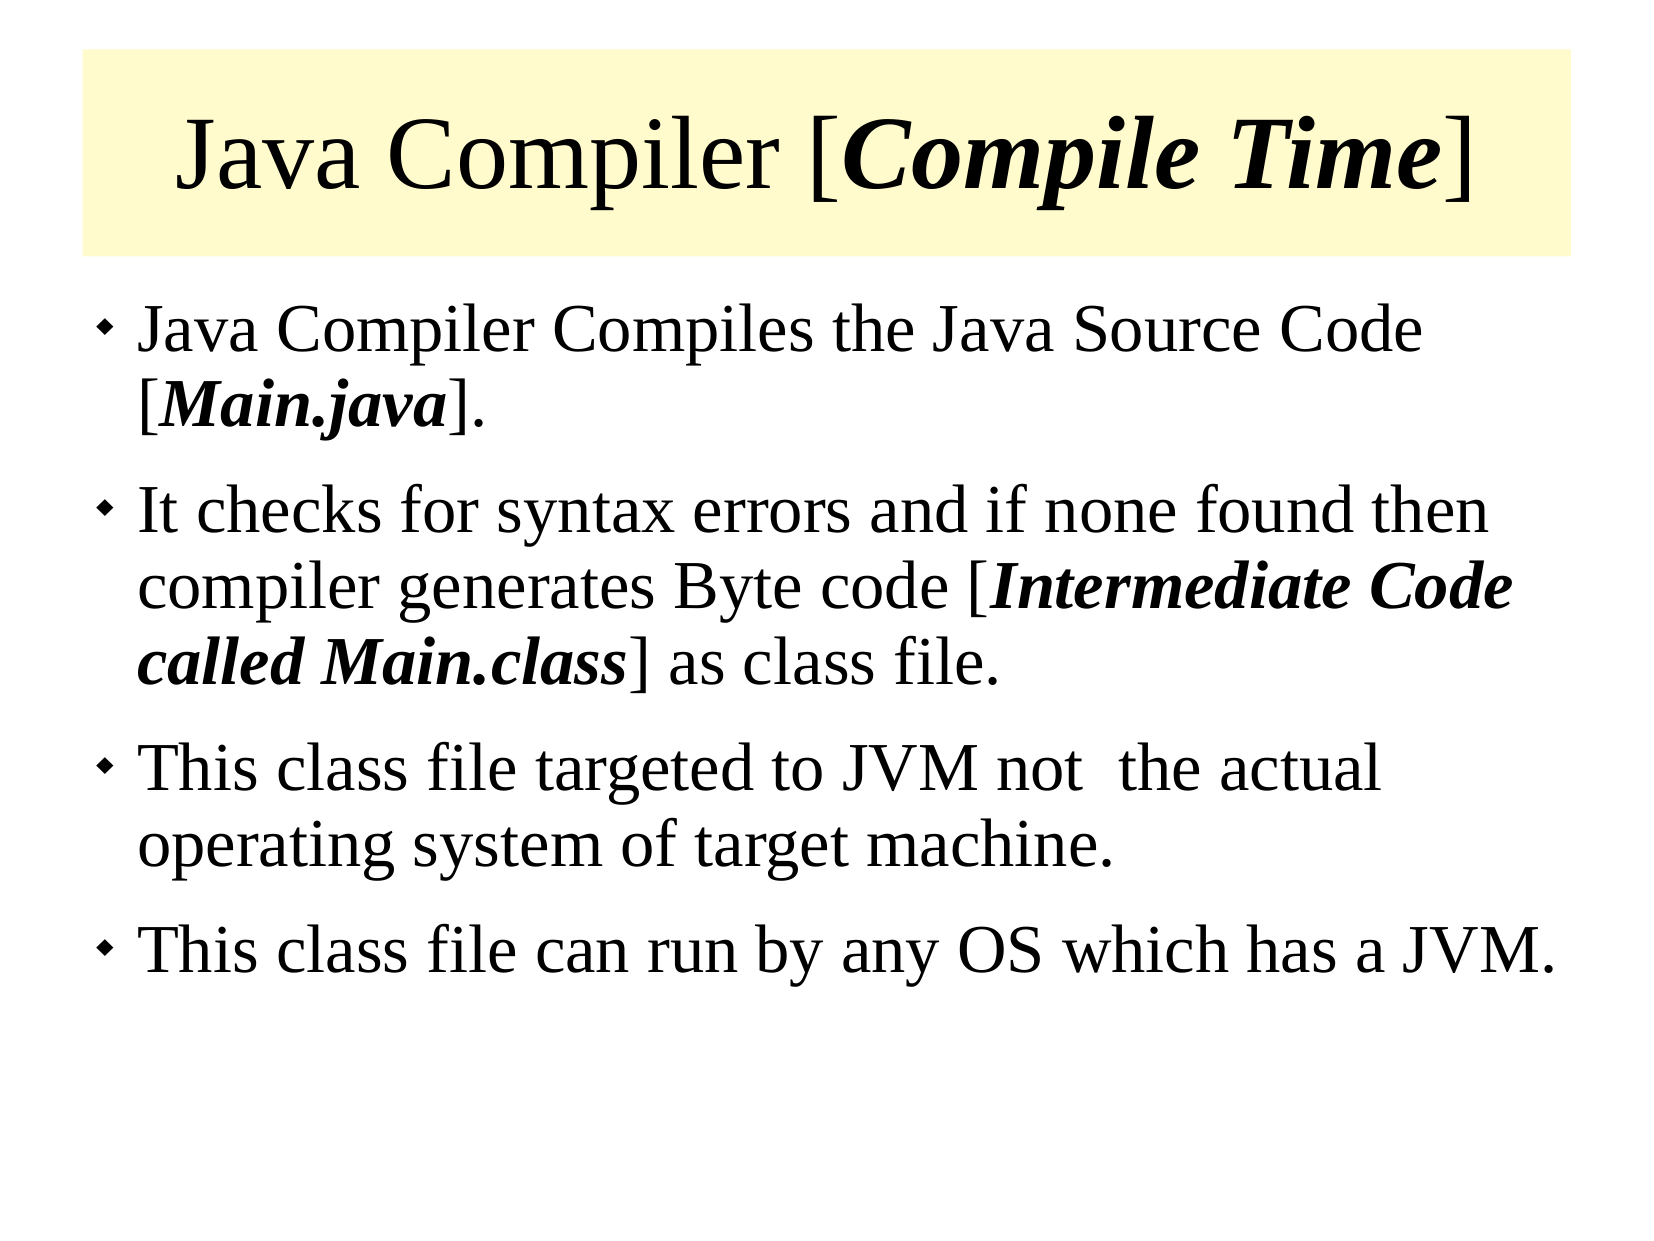

# Java Compiler [Compile Time]
Java Compiler Compiles the Java Source Code [Main.java].
It checks for syntax errors and if none found then compiler generates Byte code [Intermediate Code called Main.class] as class file.
This class file targeted to JVM not the actual operating system of target machine.
This class file can run by any OS which has a JVM.